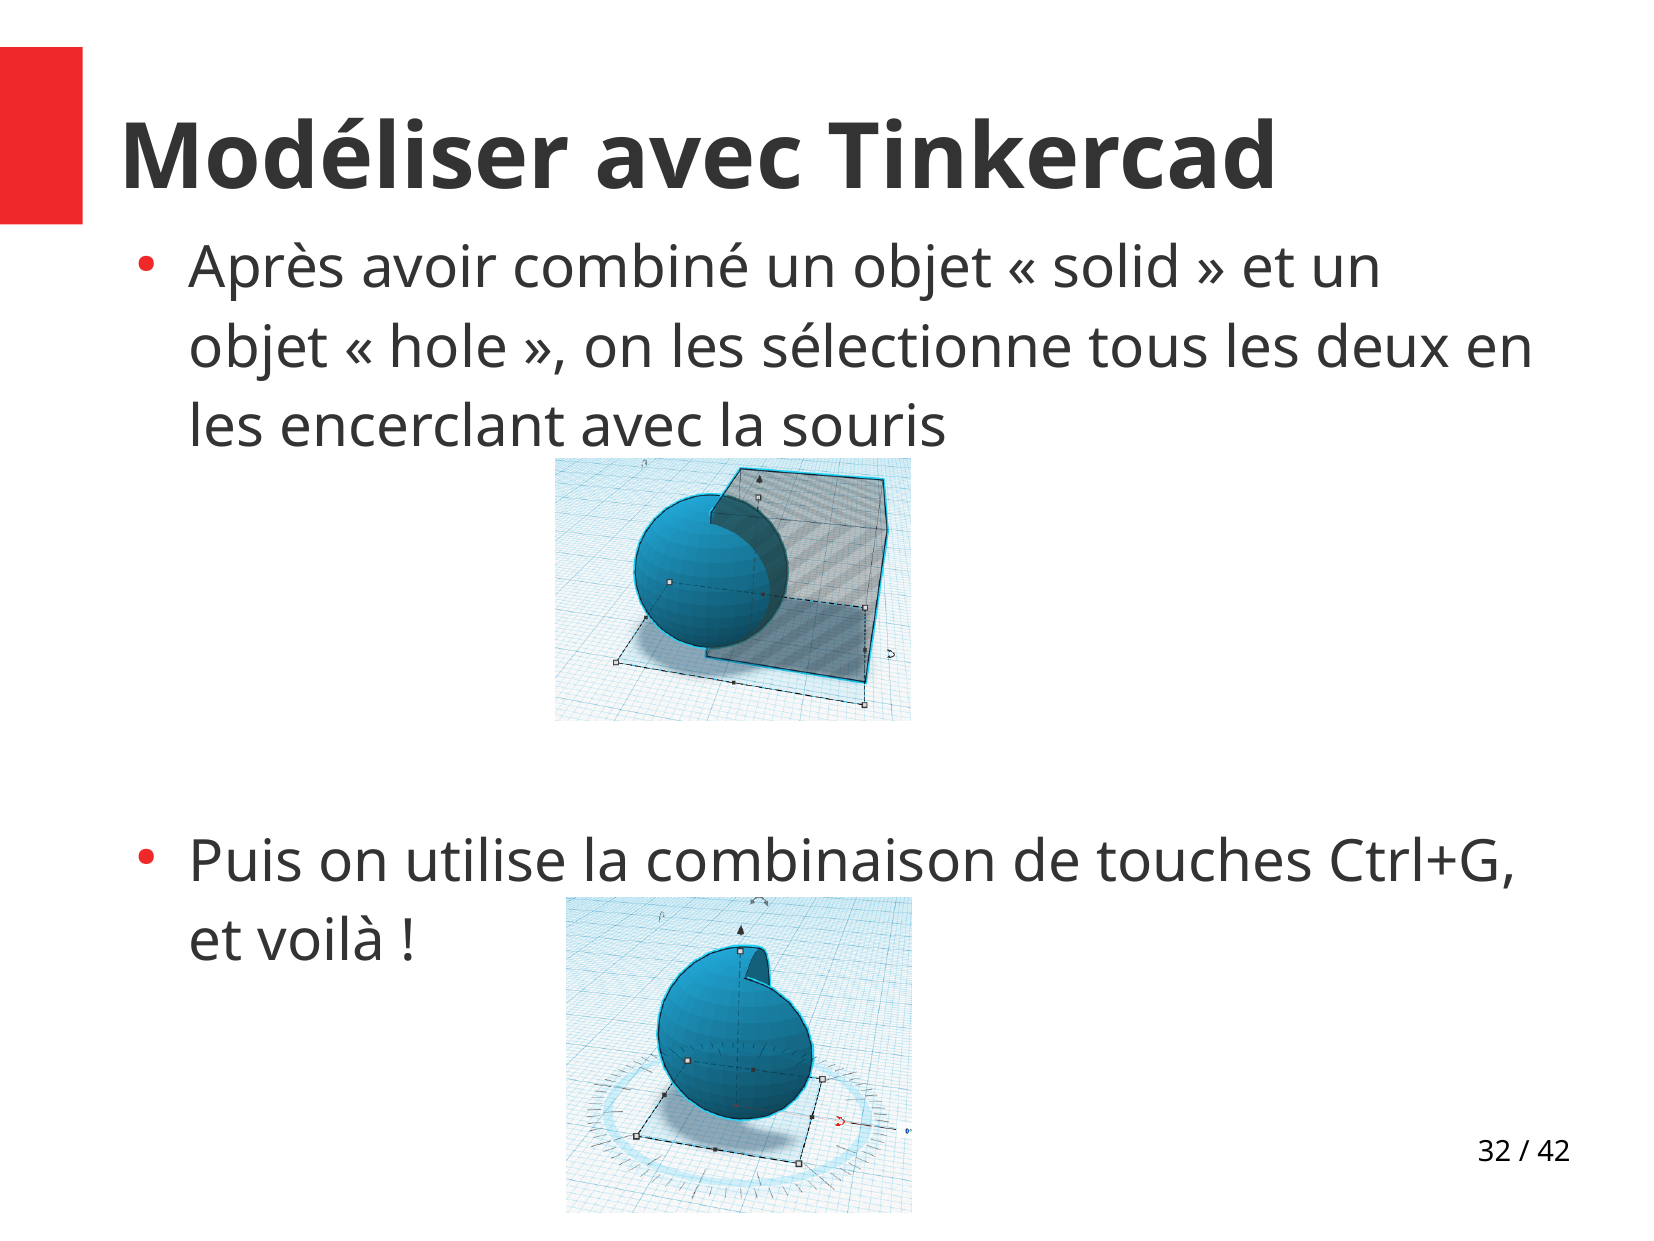

# Modéliser avec Tinkercad
Après avoir combiné un objet « solid » et un objet « hole », on les sélectionne tous les deux en les encerclant avec la souris
Puis on utilise la combinaison de touches Ctrl+G, et voilà !
32